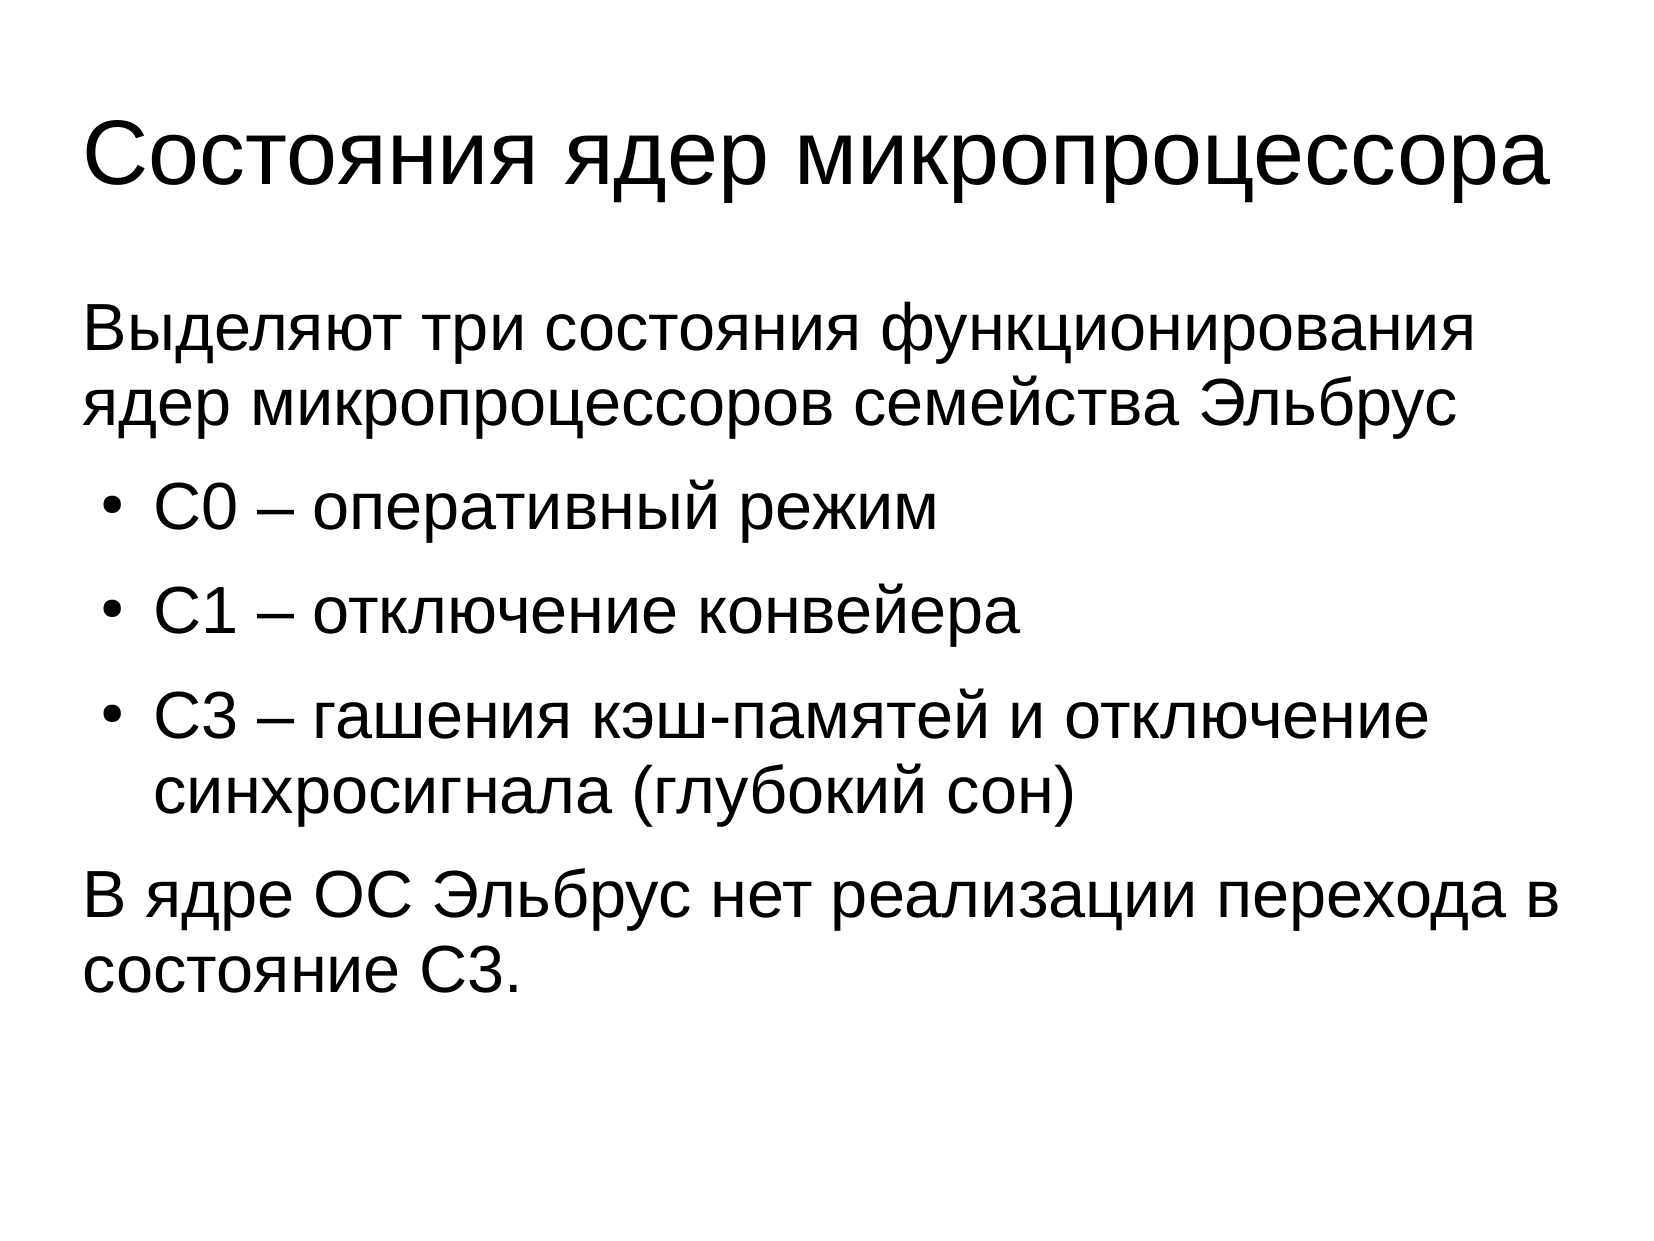

# Состояния ядер микропроцессора
Выделяют три состояния функционирования ядер микропроцессоров семейства Эльбрус
С0 – оперативный режим
С1 – отключение конвейера
С3 – гашения кэш-памятей и отключение синхросигнала (глубокий сон)
В ядре ОС Эльбрус нет реализации перехода в состояние С3.